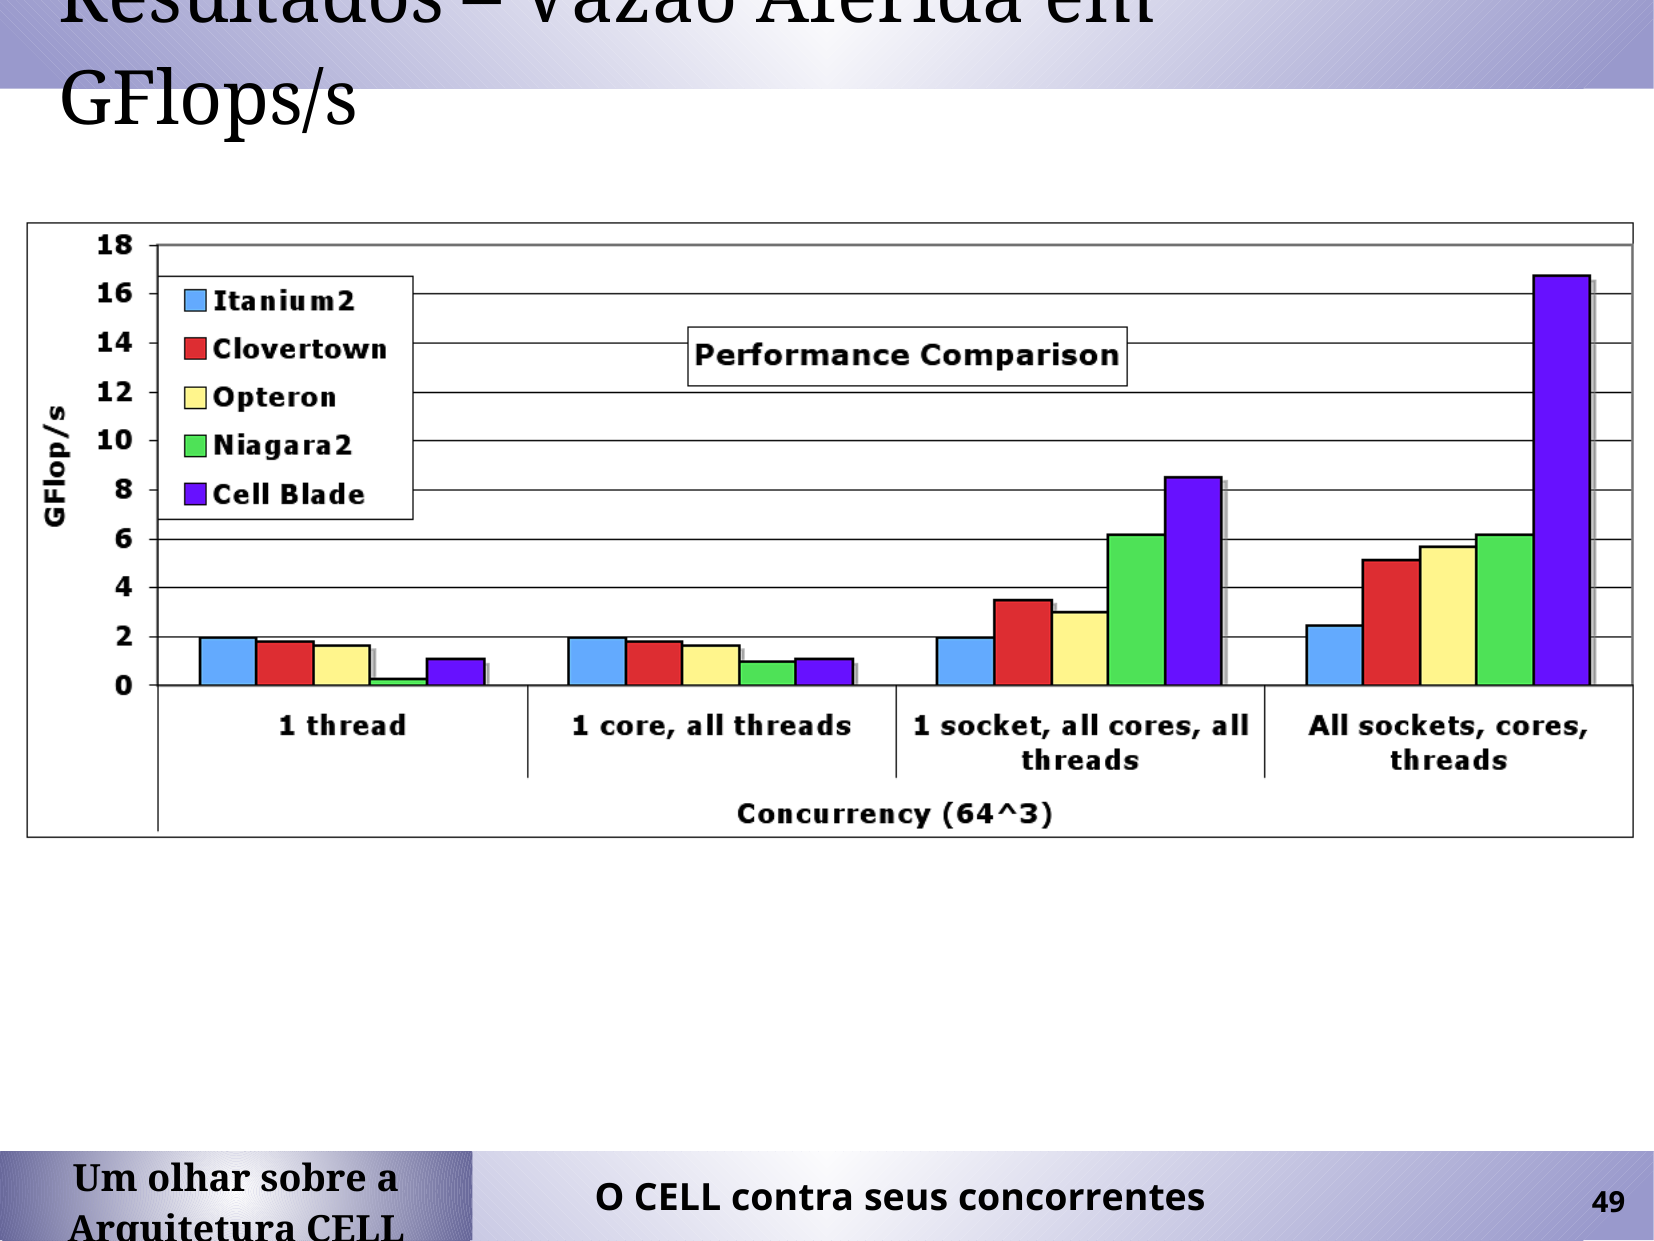

# Resultados – Vazão Aferida em GFlops/s
O CELL contra seus concorrentes
49